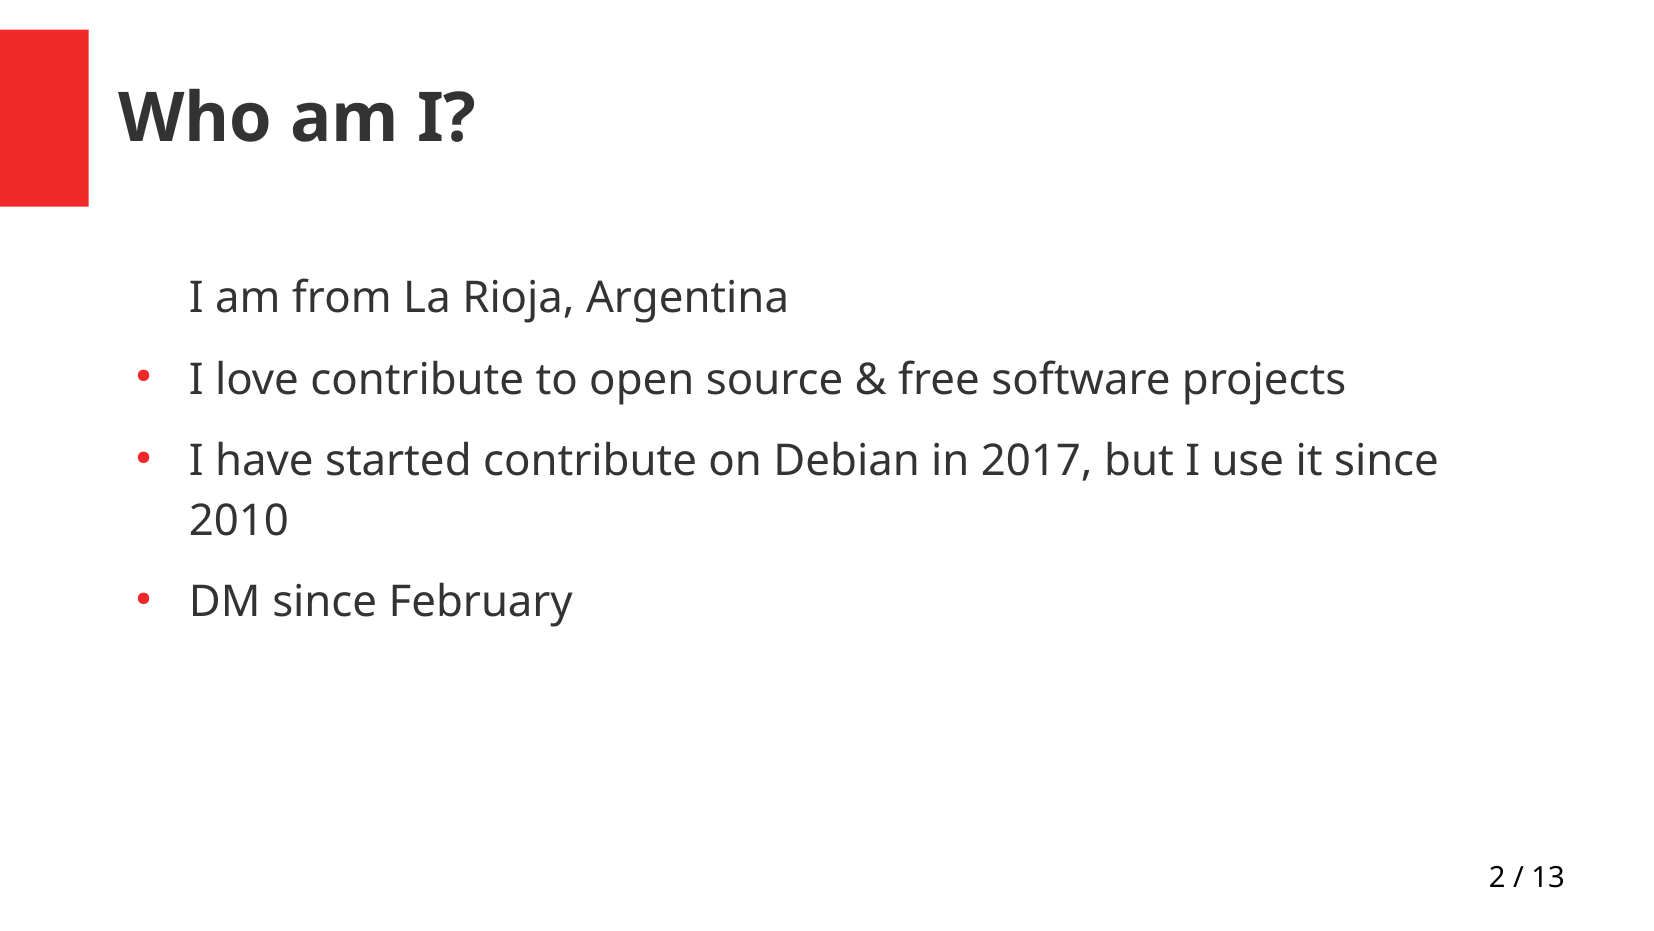

# Who am I?
I am from La Rioja, Argentina
I love contribute to open source & free software projects
I have started contribute on Debian in 2017, but I use it since 2010
DM since February
2